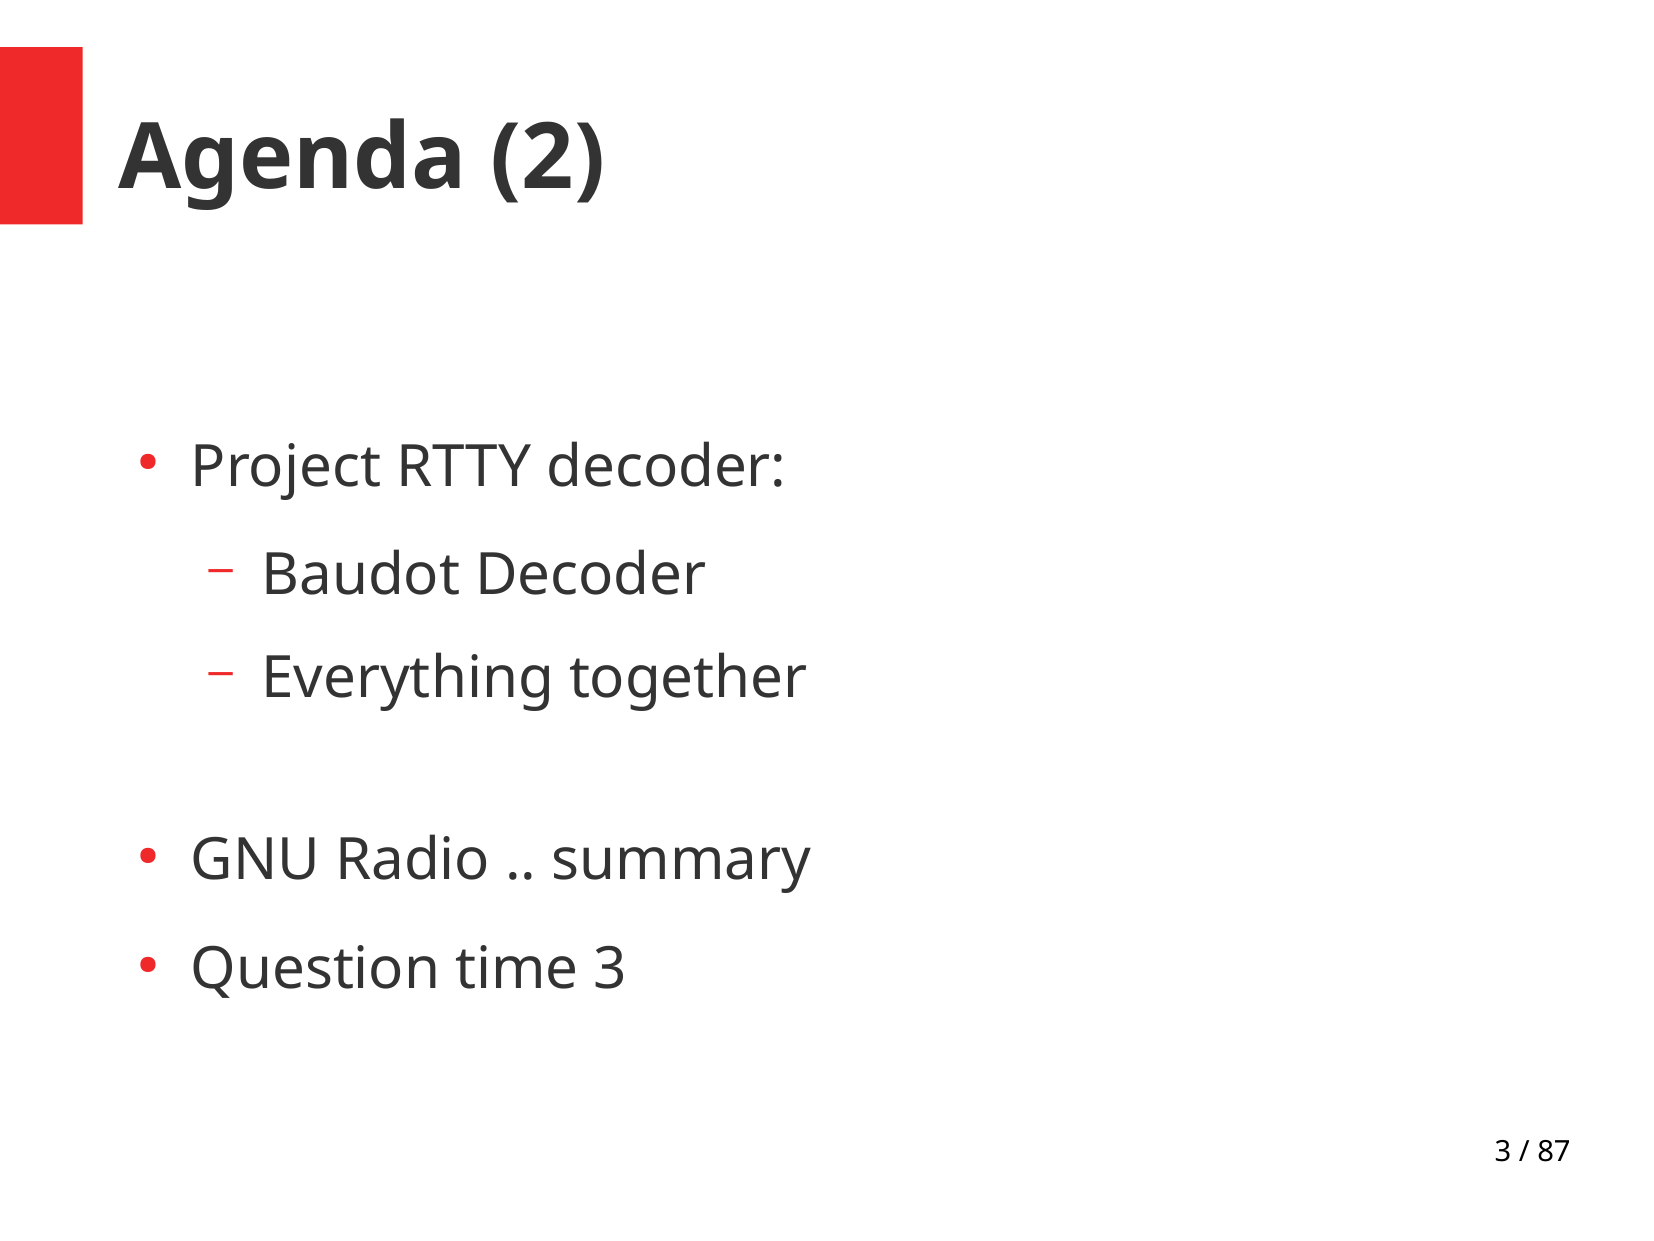

# Agenda (2)
Project RTTY decoder:
Baudot Decoder
Everything together
GNU Radio .. summary
Question time 3
3